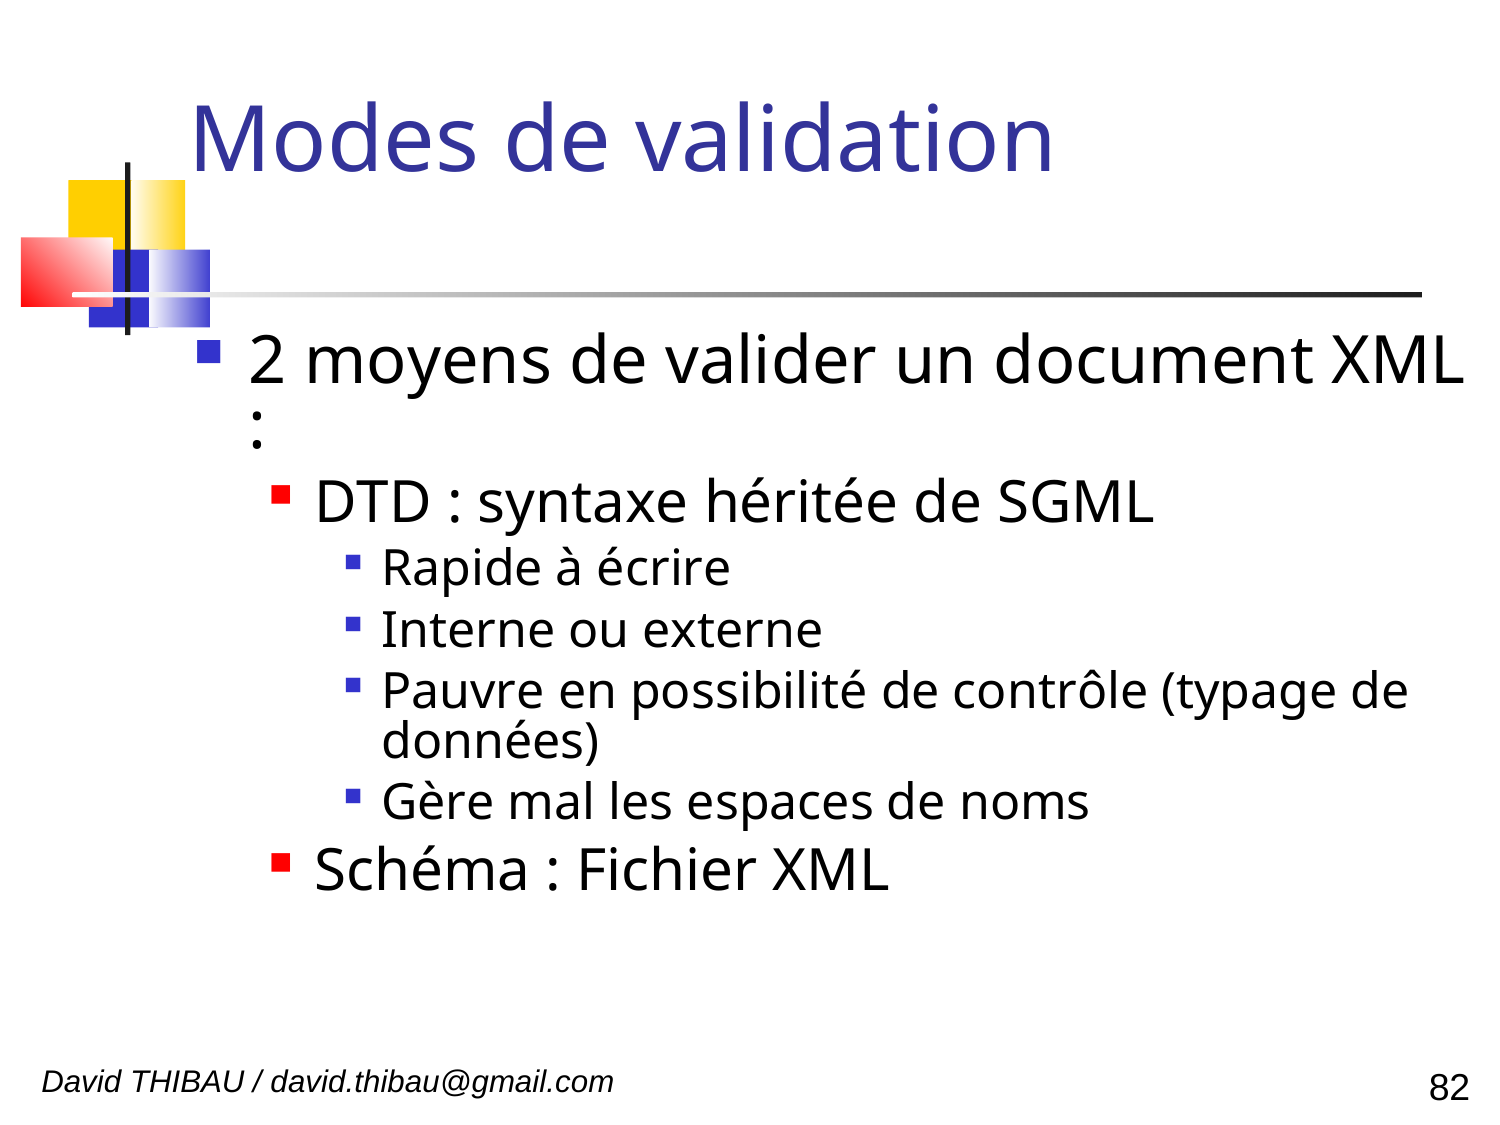

# Modes de validation
2 moyens de valider un document XML :
DTD : syntaxe héritée de SGML
Rapide à écrire
Interne ou externe
Pauvre en possibilité de contrôle (typage de données)
Gère mal les espaces de noms
Schéma : Fichier XML